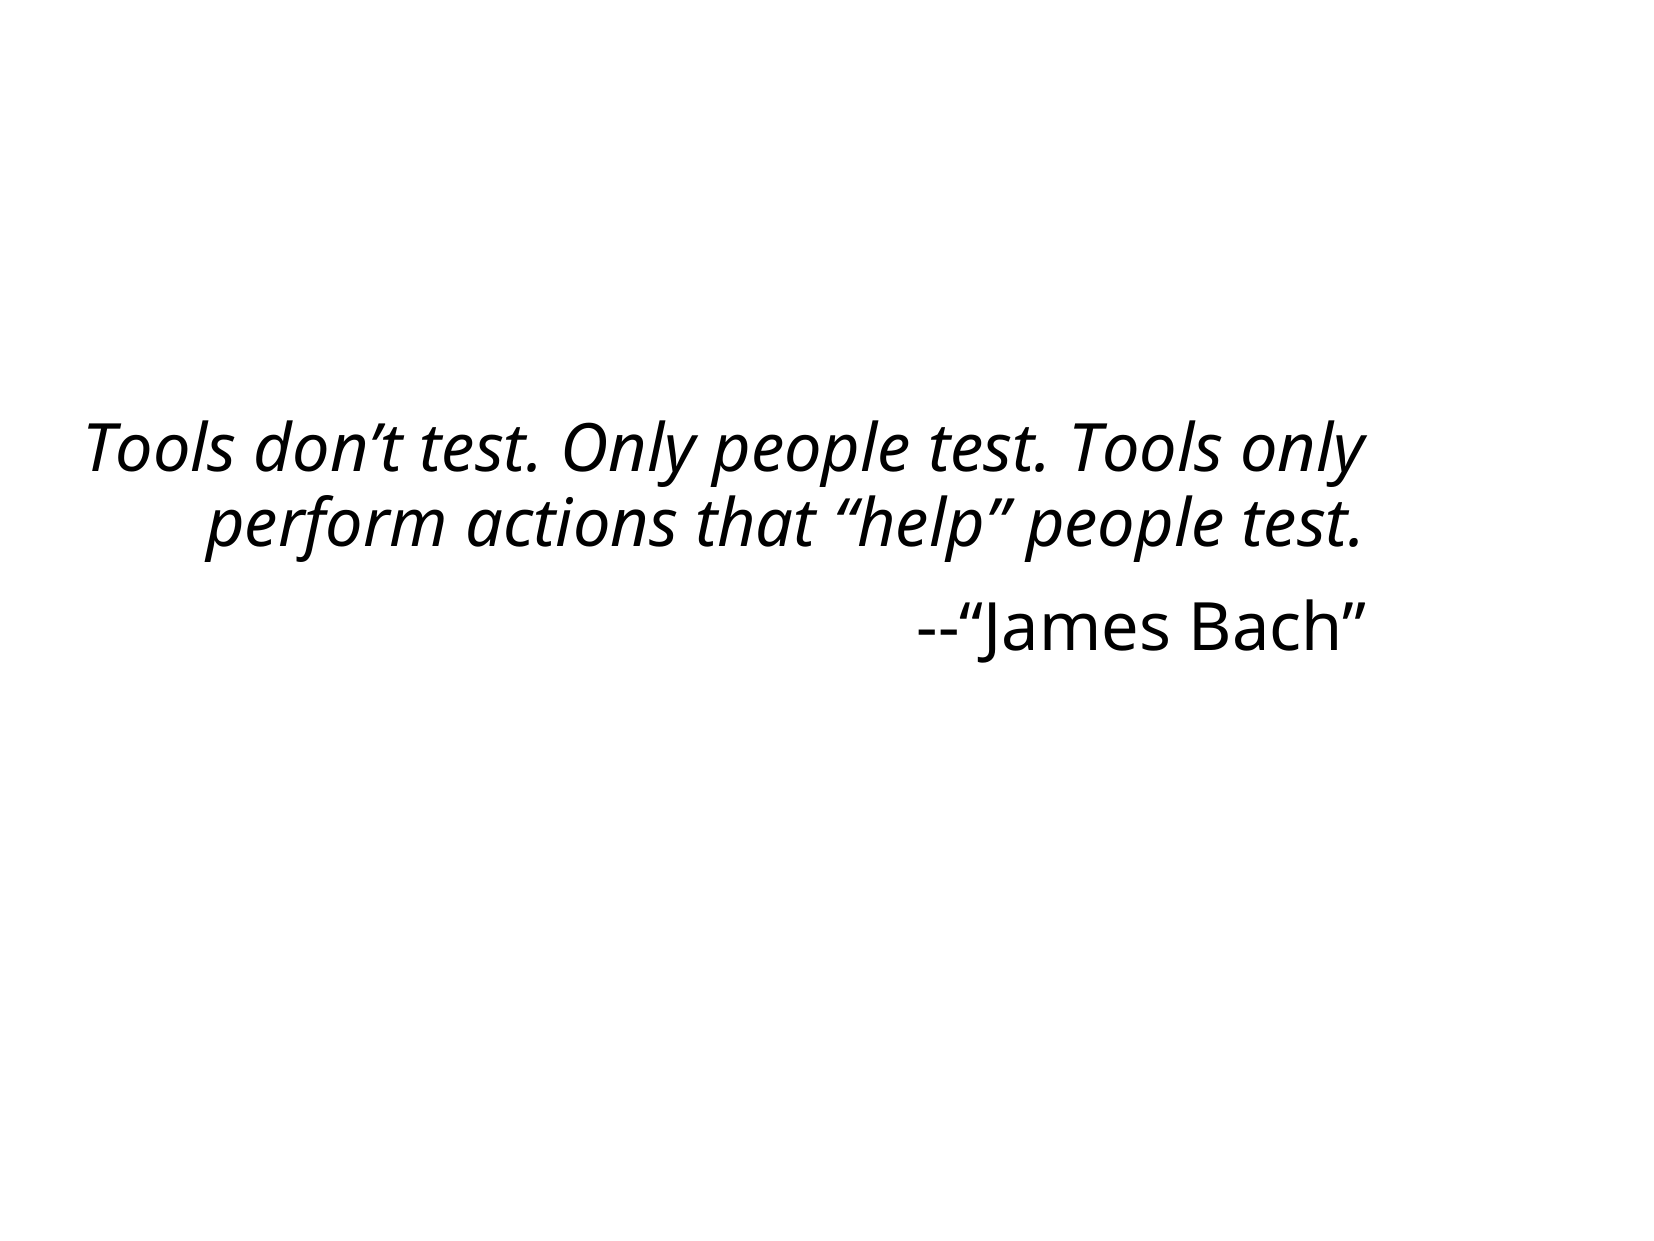

#
Tools don’t test. Only people test. Tools only perform actions that “help” people test.
--“James Bach”